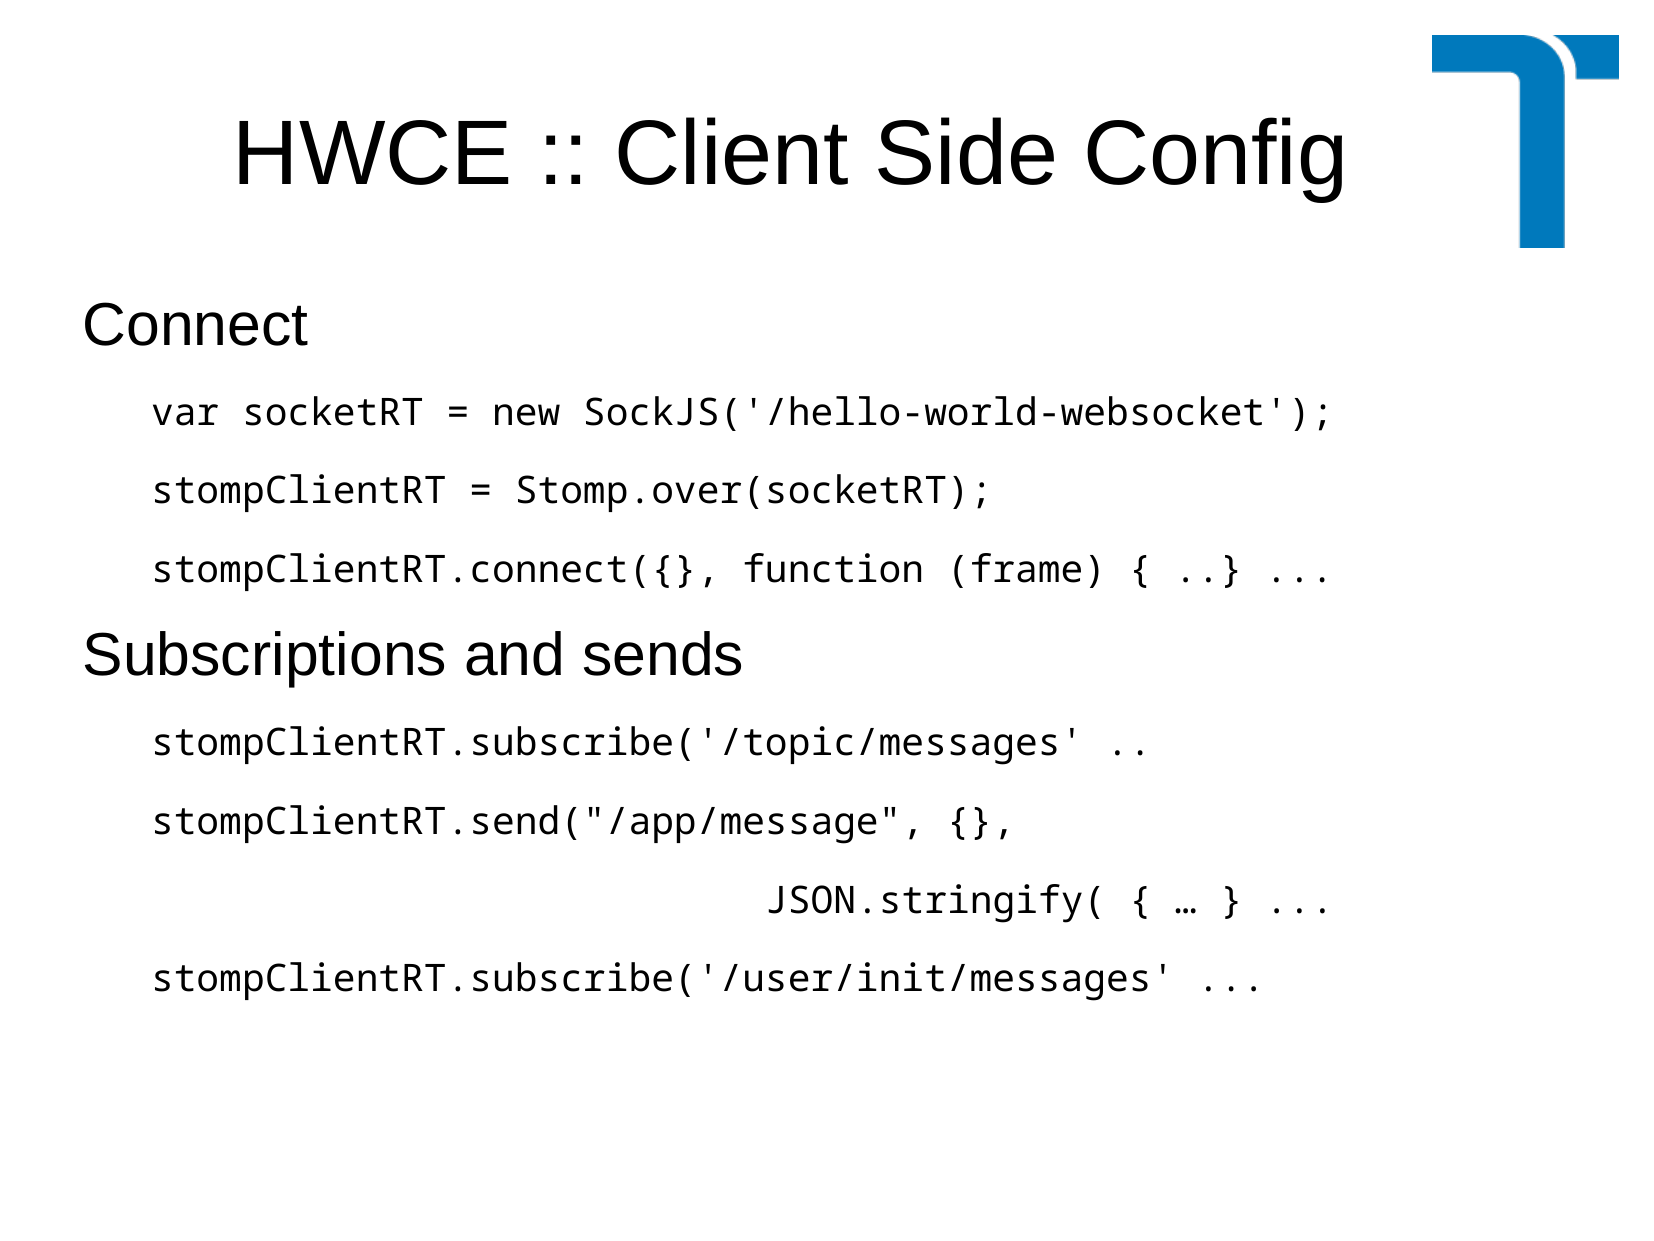

# HWCE :: Client Side Config
Connect
 var socketRT = new SockJS('/hello-world-websocket');
 stompClientRT = Stomp.over(socketRT);
 stompClientRT.connect({}, function (frame) { ..} ...
Subscriptions and sends
 stompClientRT.subscribe('/topic/messages' ..
 stompClientRT.send("/app/message", {},
 JSON.stringify( { … } ...
 stompClientRT.subscribe('/user/init/messages' ...